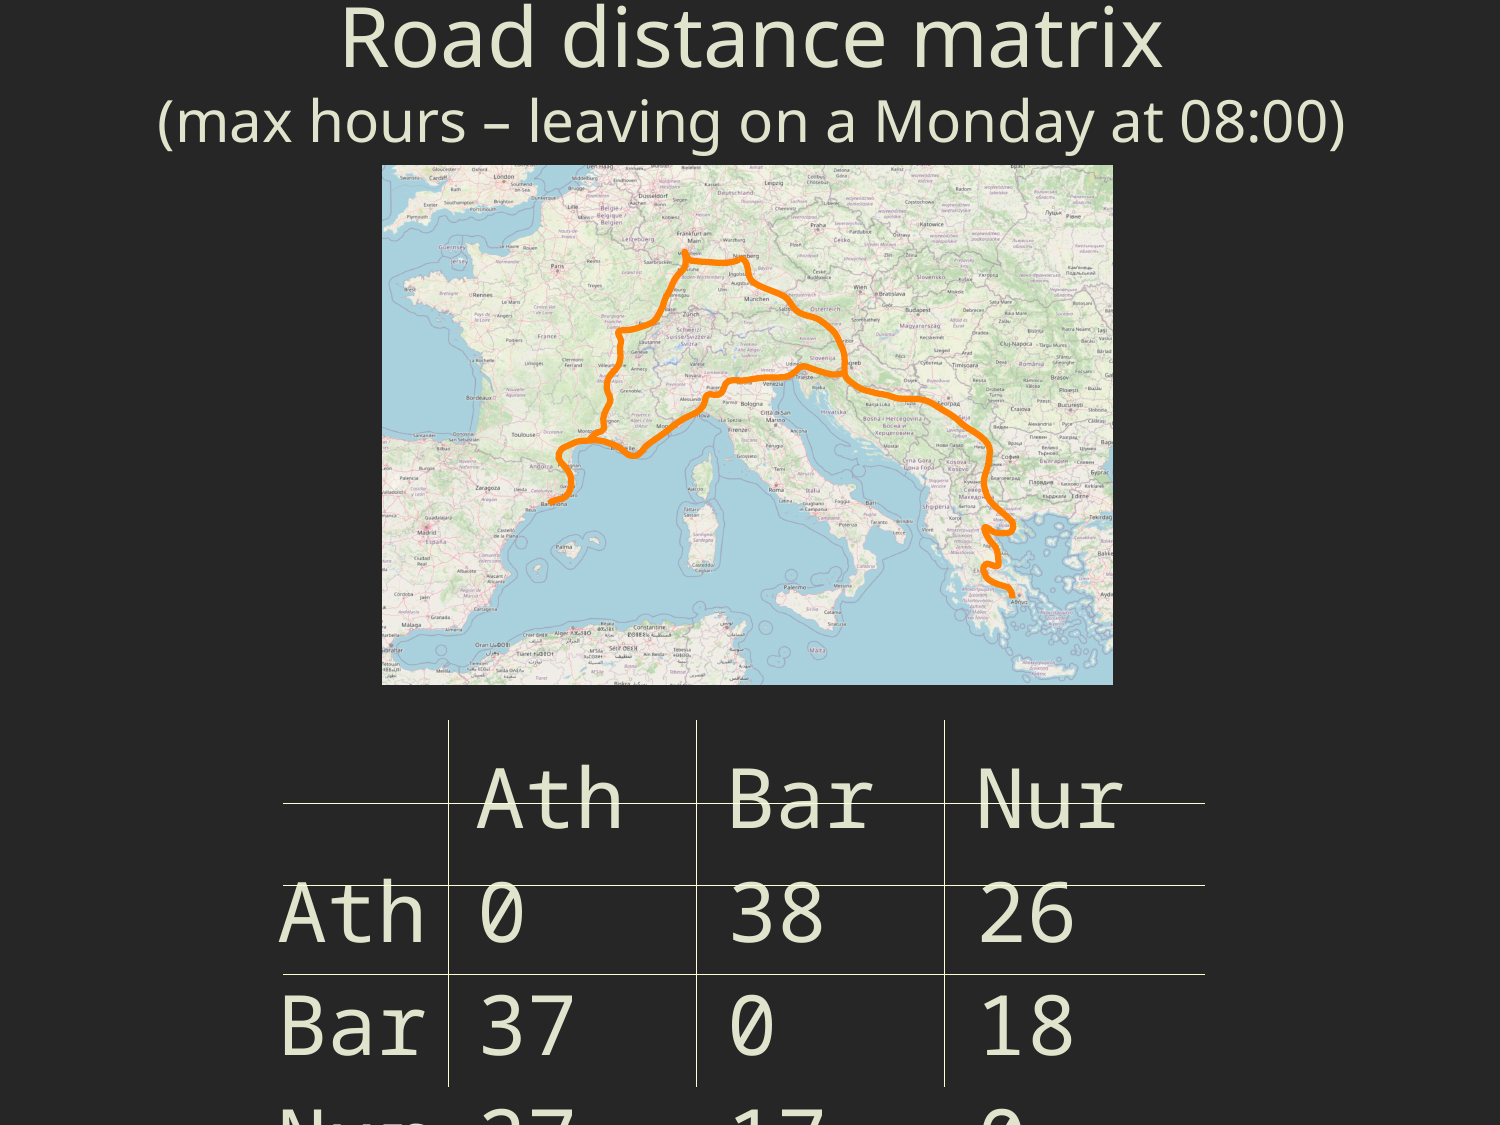

Road distance matrix
(max hours – leaving on a Monday at 08:00)
		 Ath Bar Nur
Ath 0 38 26
Bar 37 0 18
Nur 27 17 0